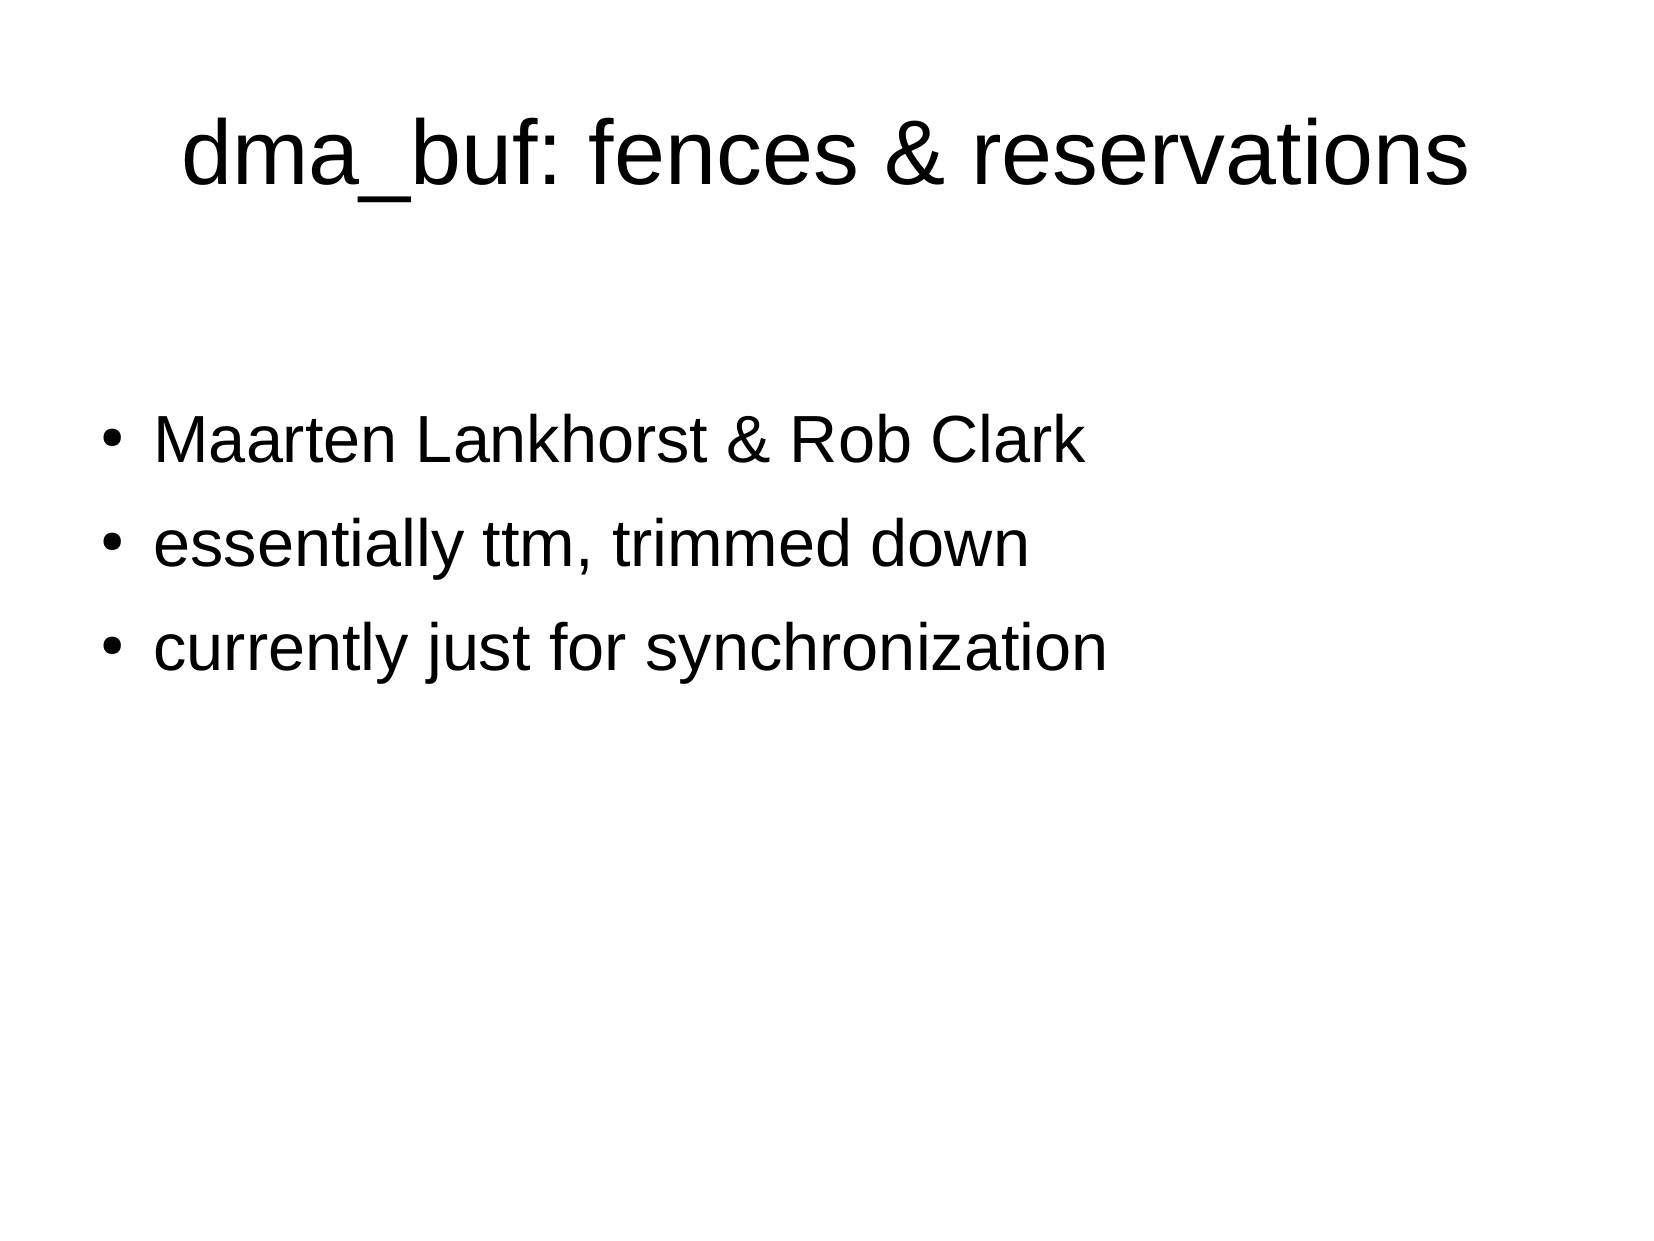

# dma_buf: fences & reservations
Maarten Lankhorst & Rob Clark
essentially ttm, trimmed down
currently just for synchronization